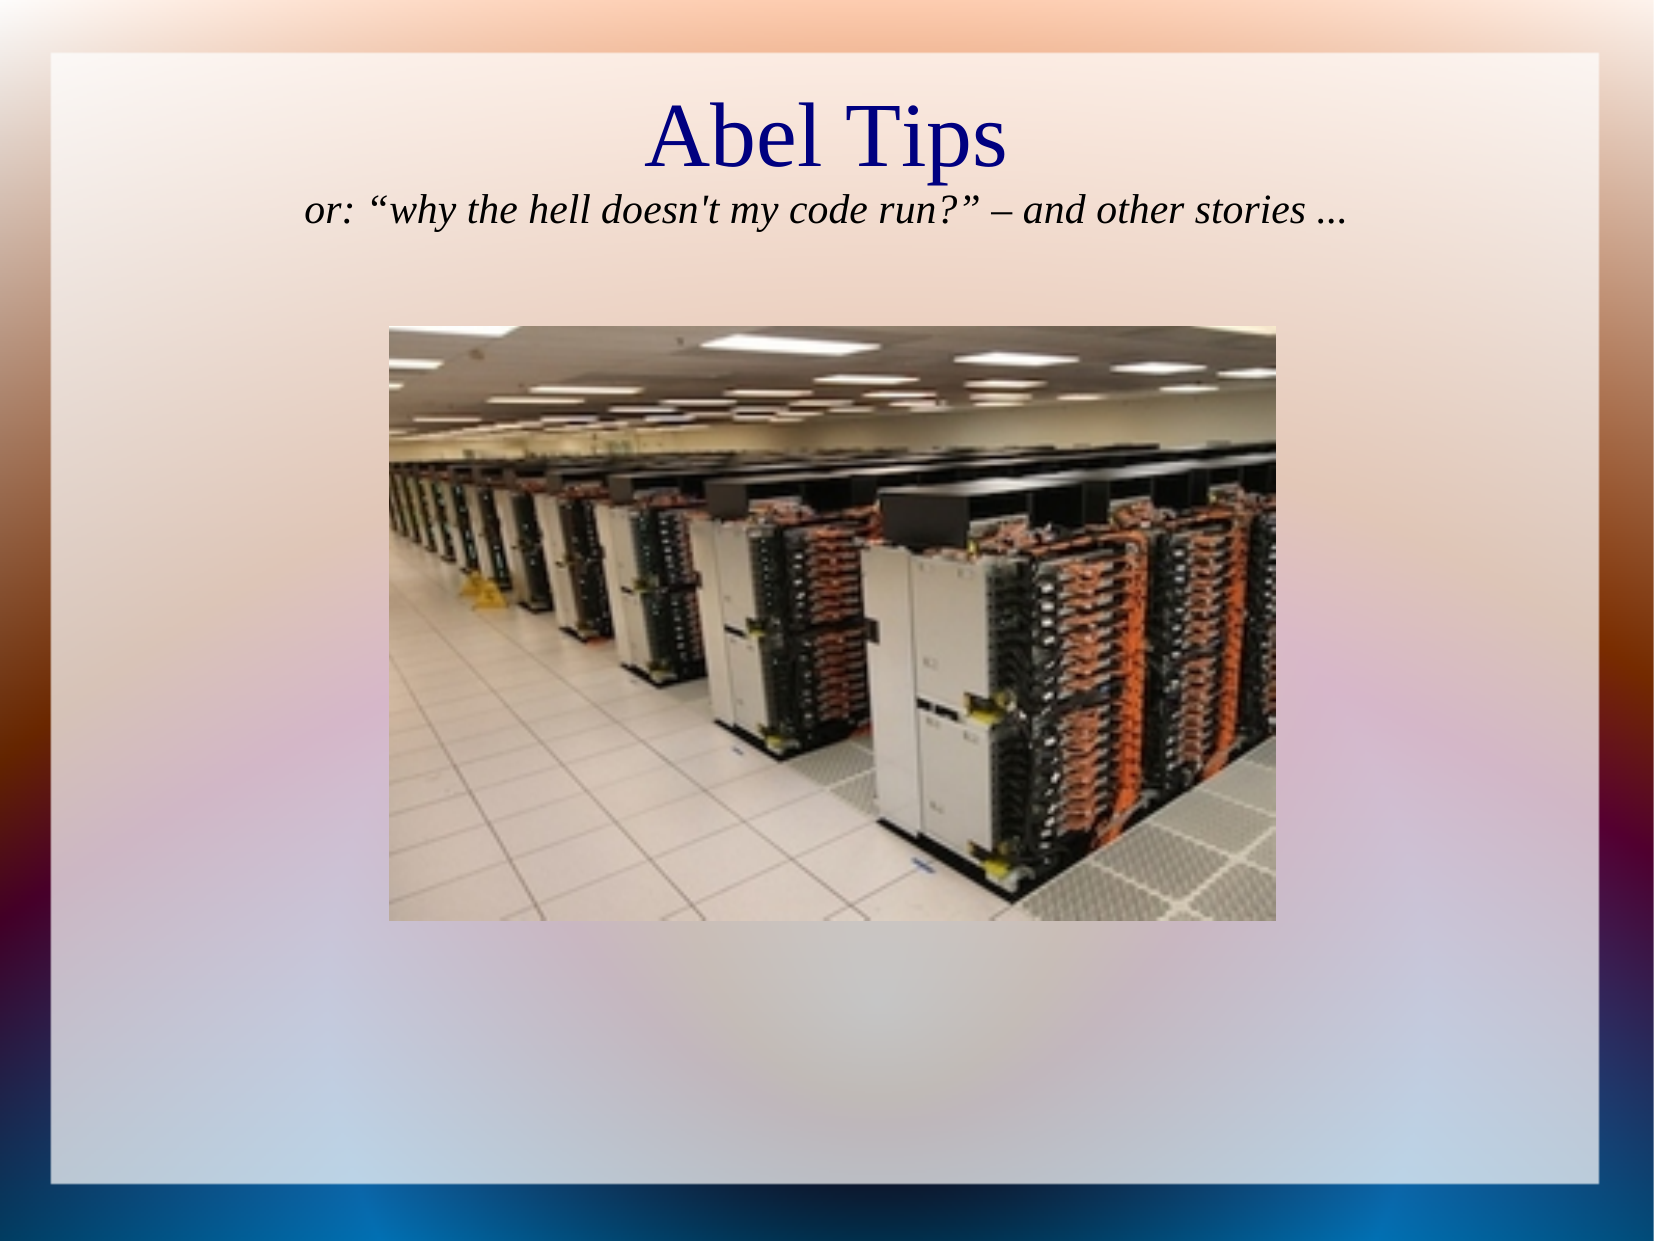

# Abel Tips or: “why the hell doesn't my code run?” – and other stories ...